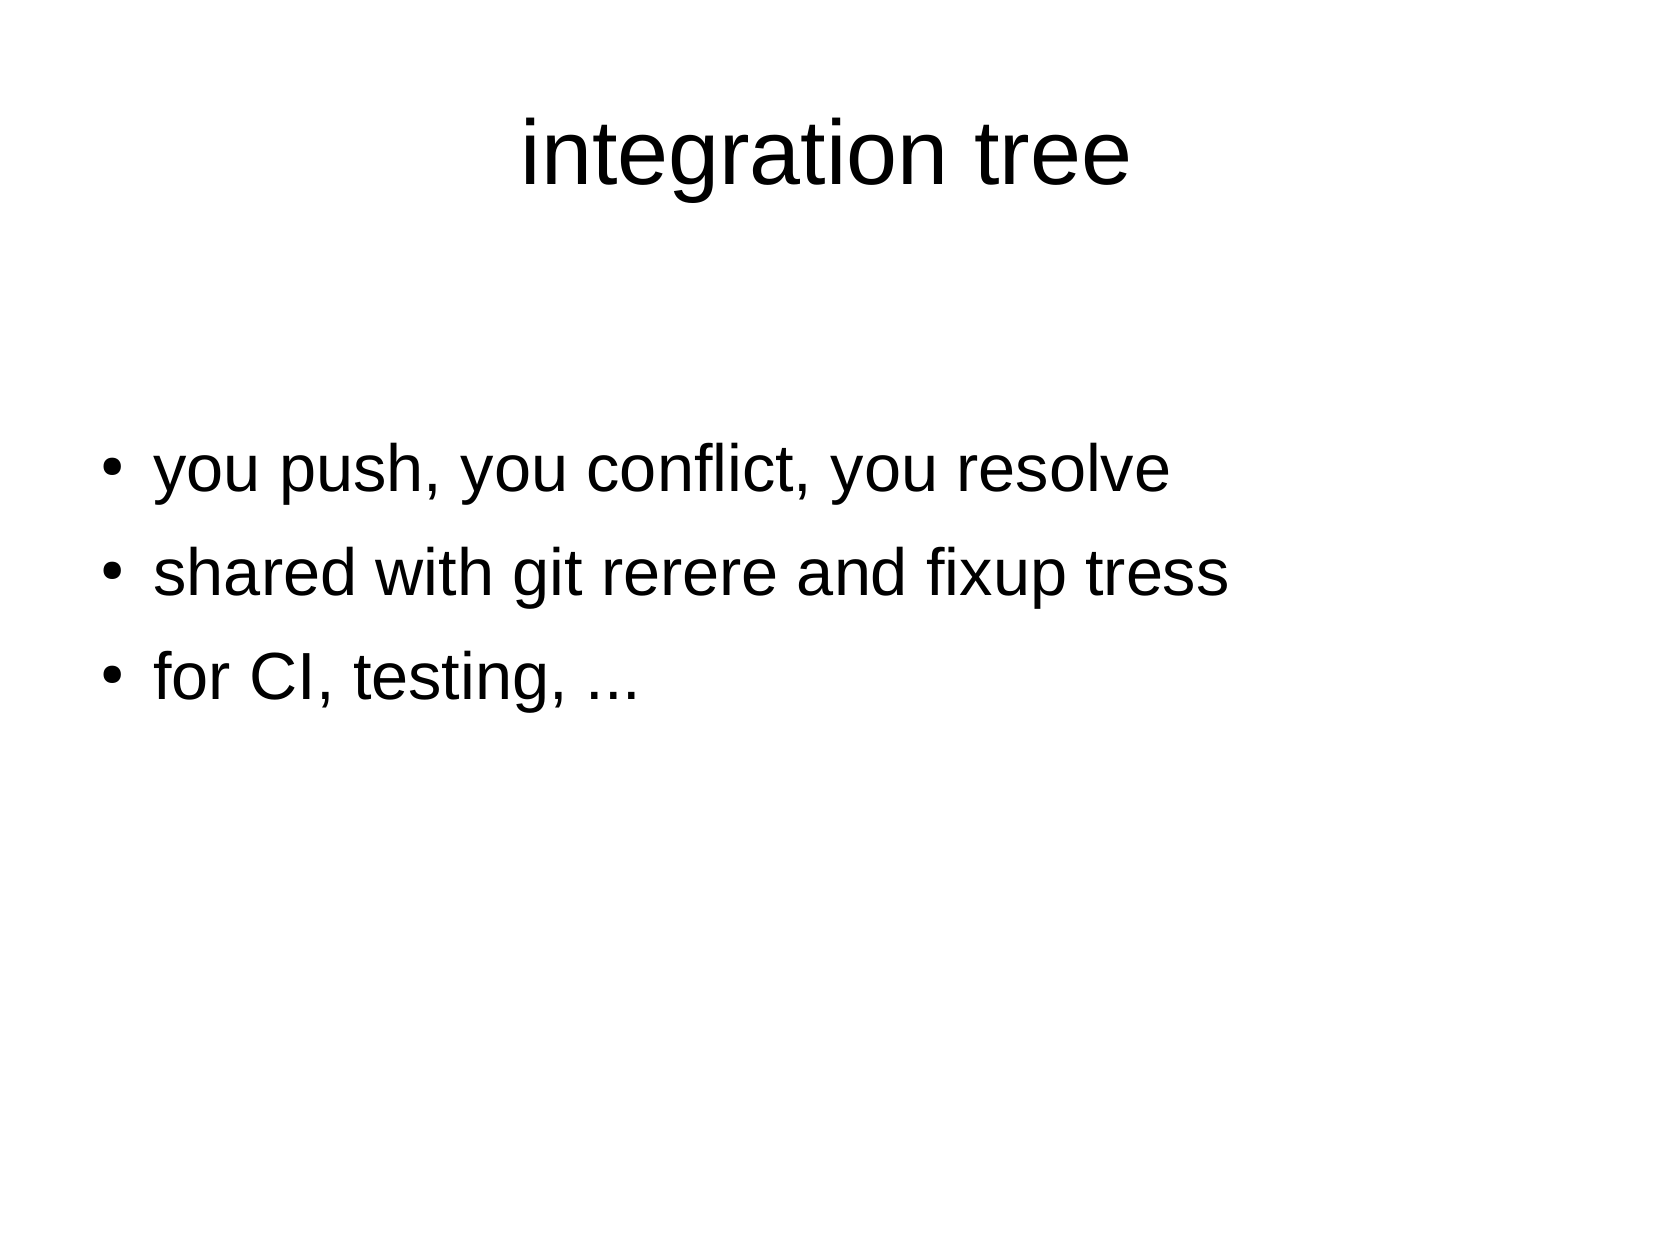

# integration tree
you push, you conflict, you resolve
shared with git rerere and fixup tress
for CI, testing, ...